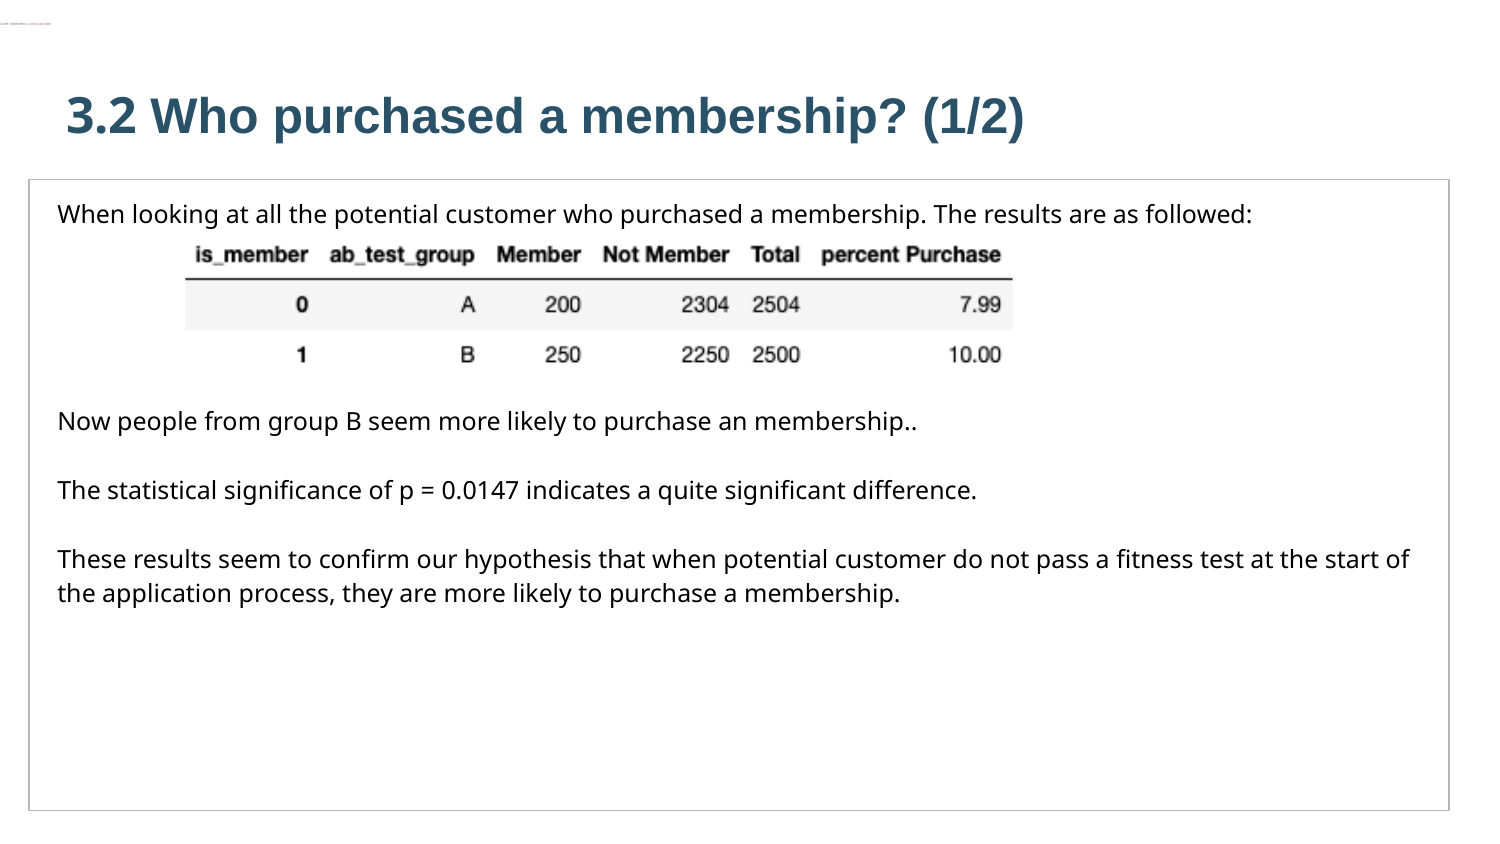

3.2 Who purchased a membership? (1/2)
When looking at all the potential customer who purchased a membership. The results are as followed:
Now people from group B seem more likely to purchase an membership..
The statistical significance of p = 0.0147 indicates a quite significant difference.
These results seem to confirm our hypothesis that when potential customer do not pass a fitness test at the start of the application process, they are more likely to purchase a membership.